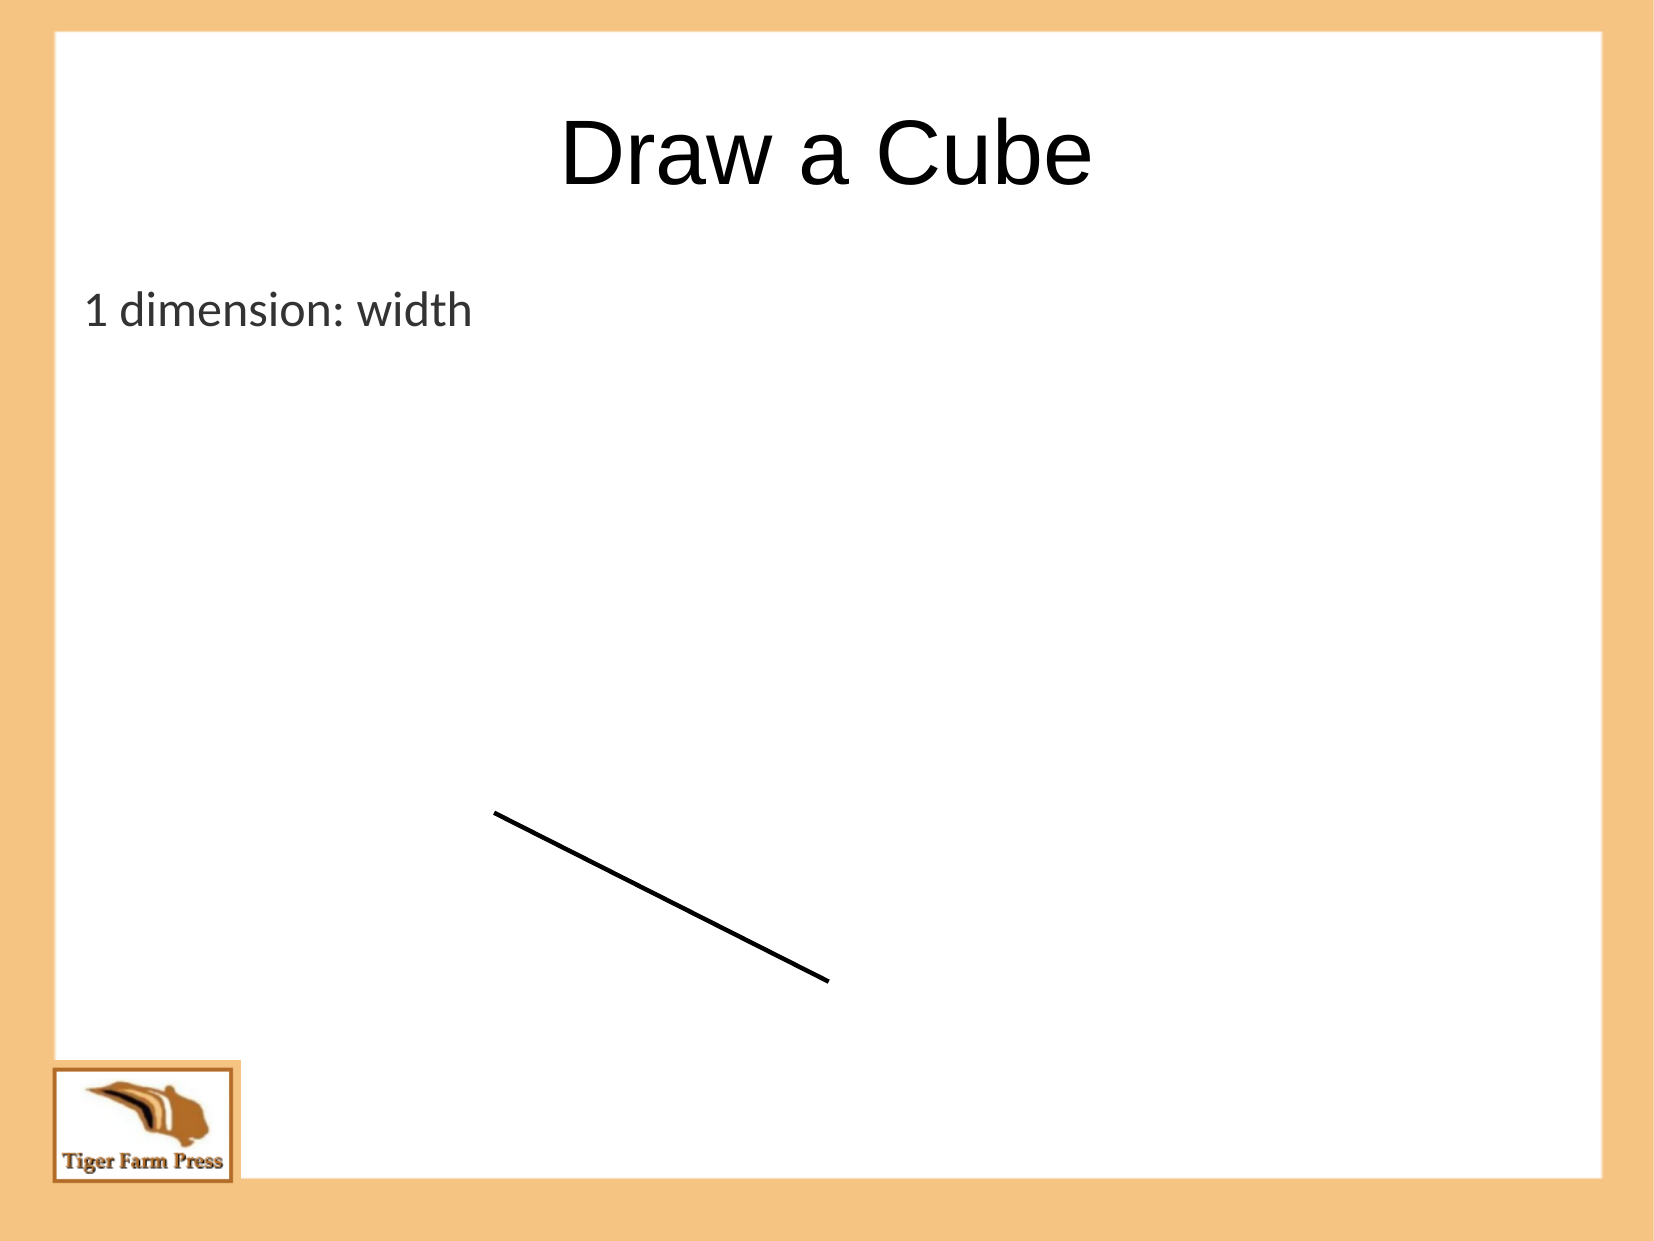

# Draw a Cube
1 dimension: width